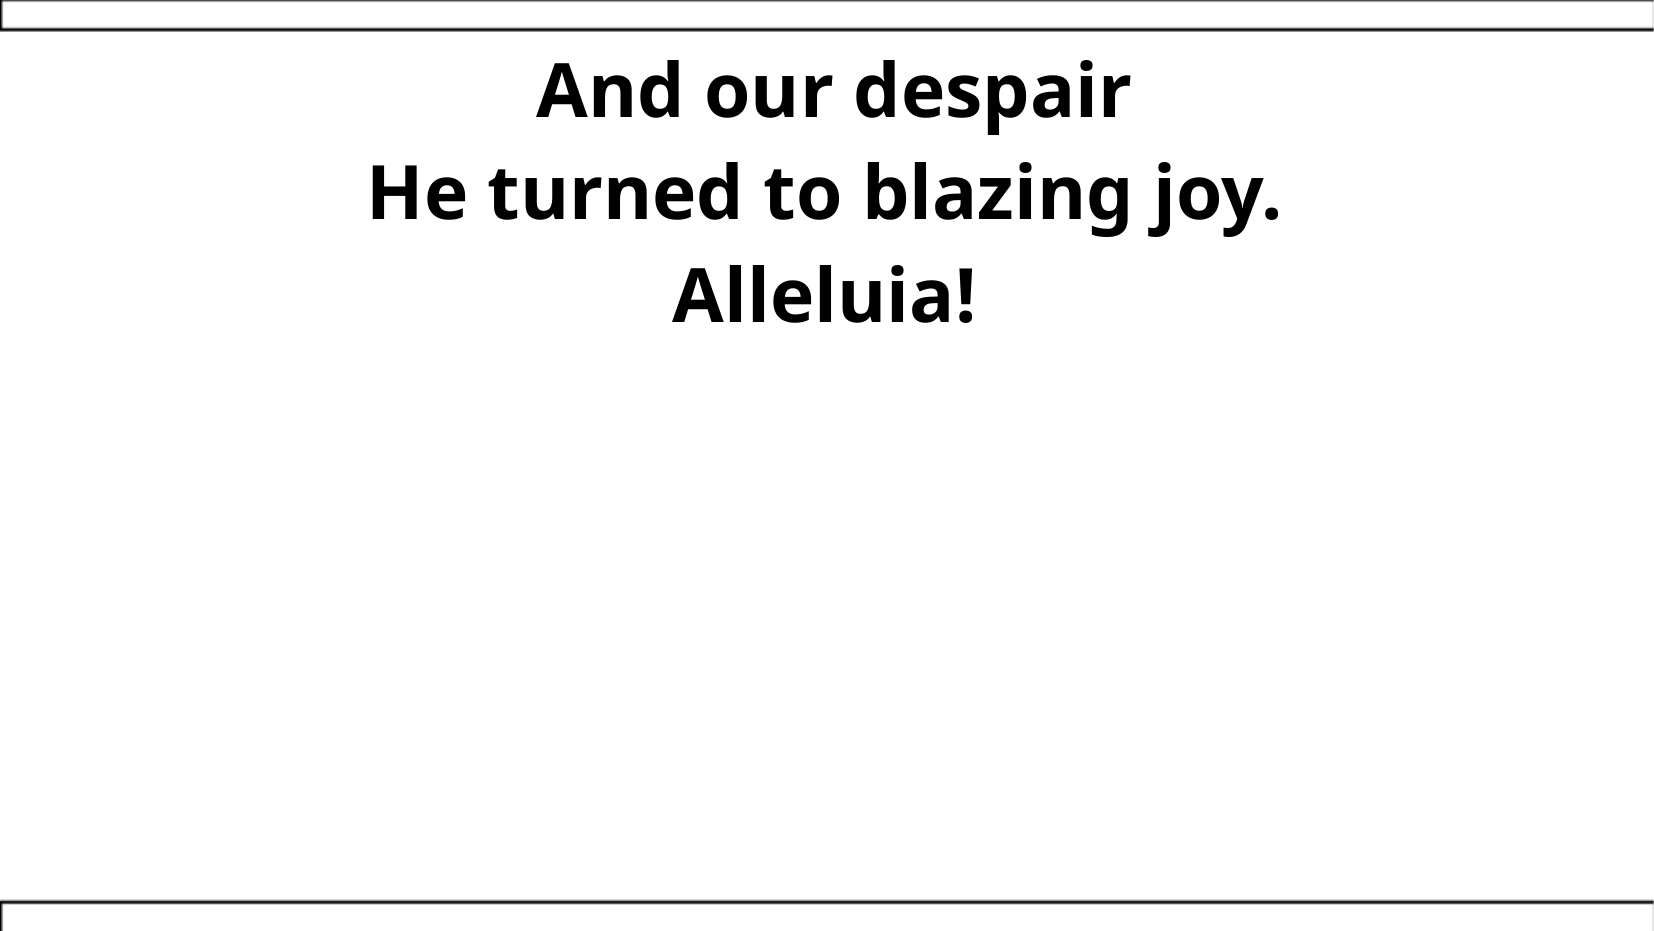

And our despair
He turned to blazing joy.
Alleluia!